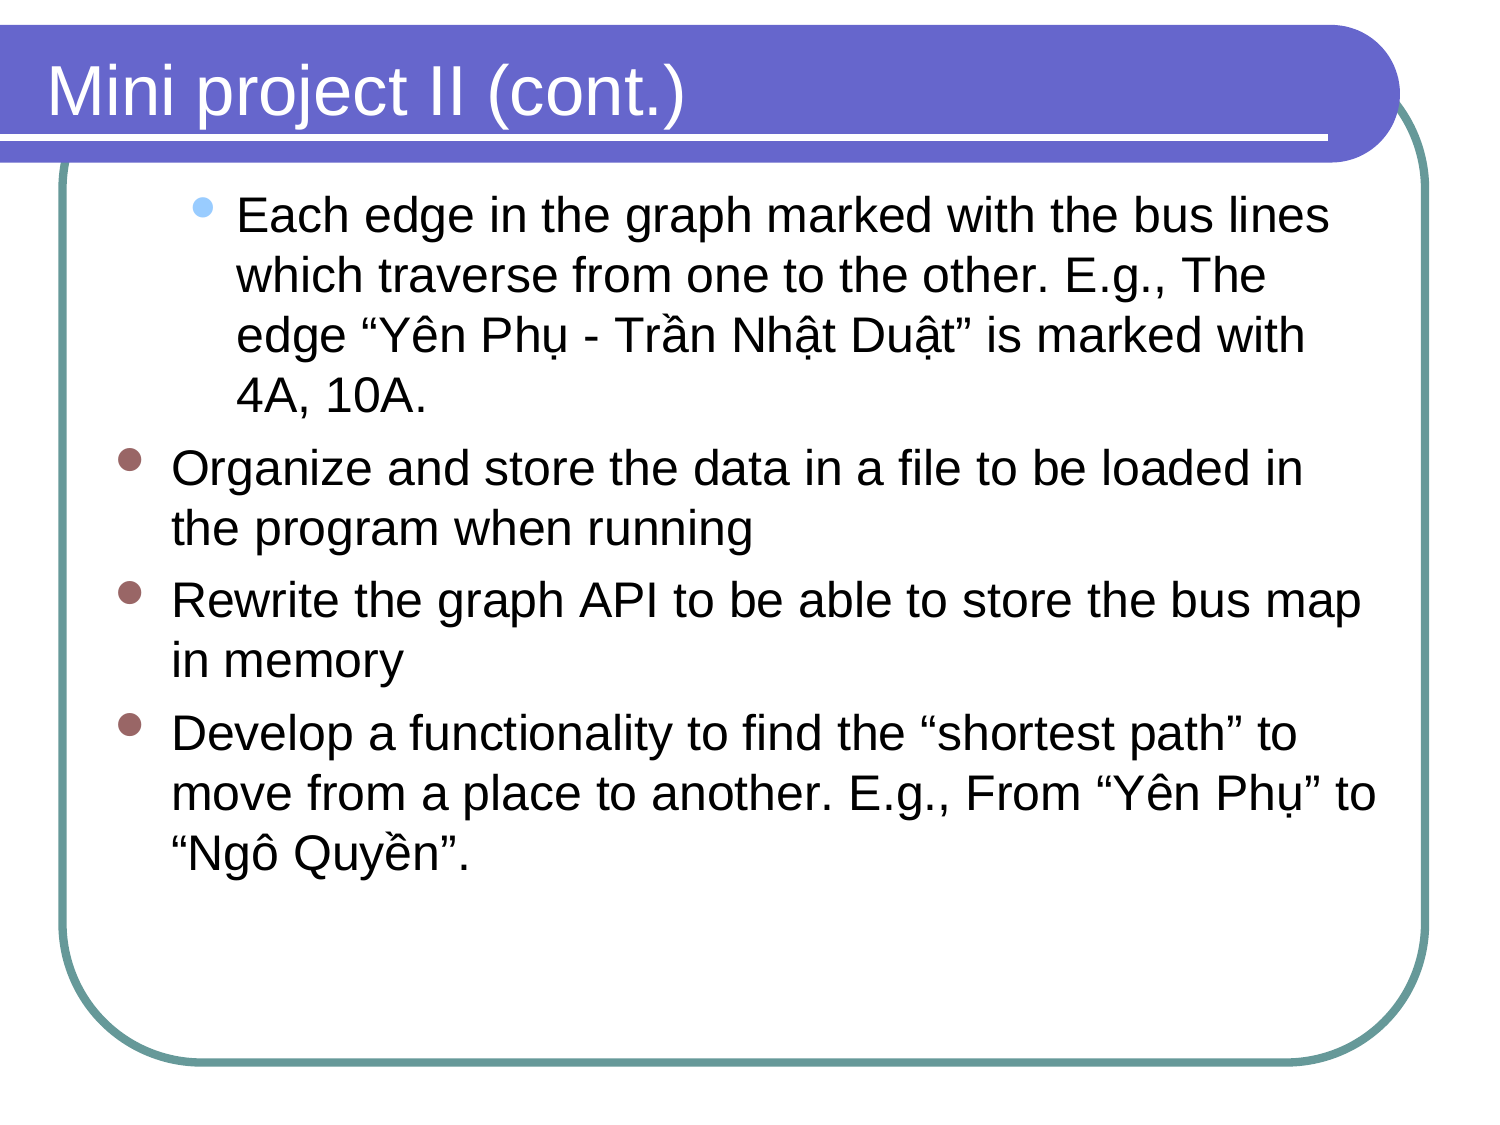

# Mini project II (cont.)
Each edge in the graph marked with the bus lines which traverse from one to the other. E.g., The edge “Yên Phụ - Trần Nhật Duật” is marked with 4A, 10A.
Organize and store the data in a file to be loaded in the program when running
Rewrite the graph API to be able to store the bus map in memory
Develop a functionality to find the “shortest path” to move from a place to another. E.g., From “Yên Phụ” to “Ngô Quyền”.